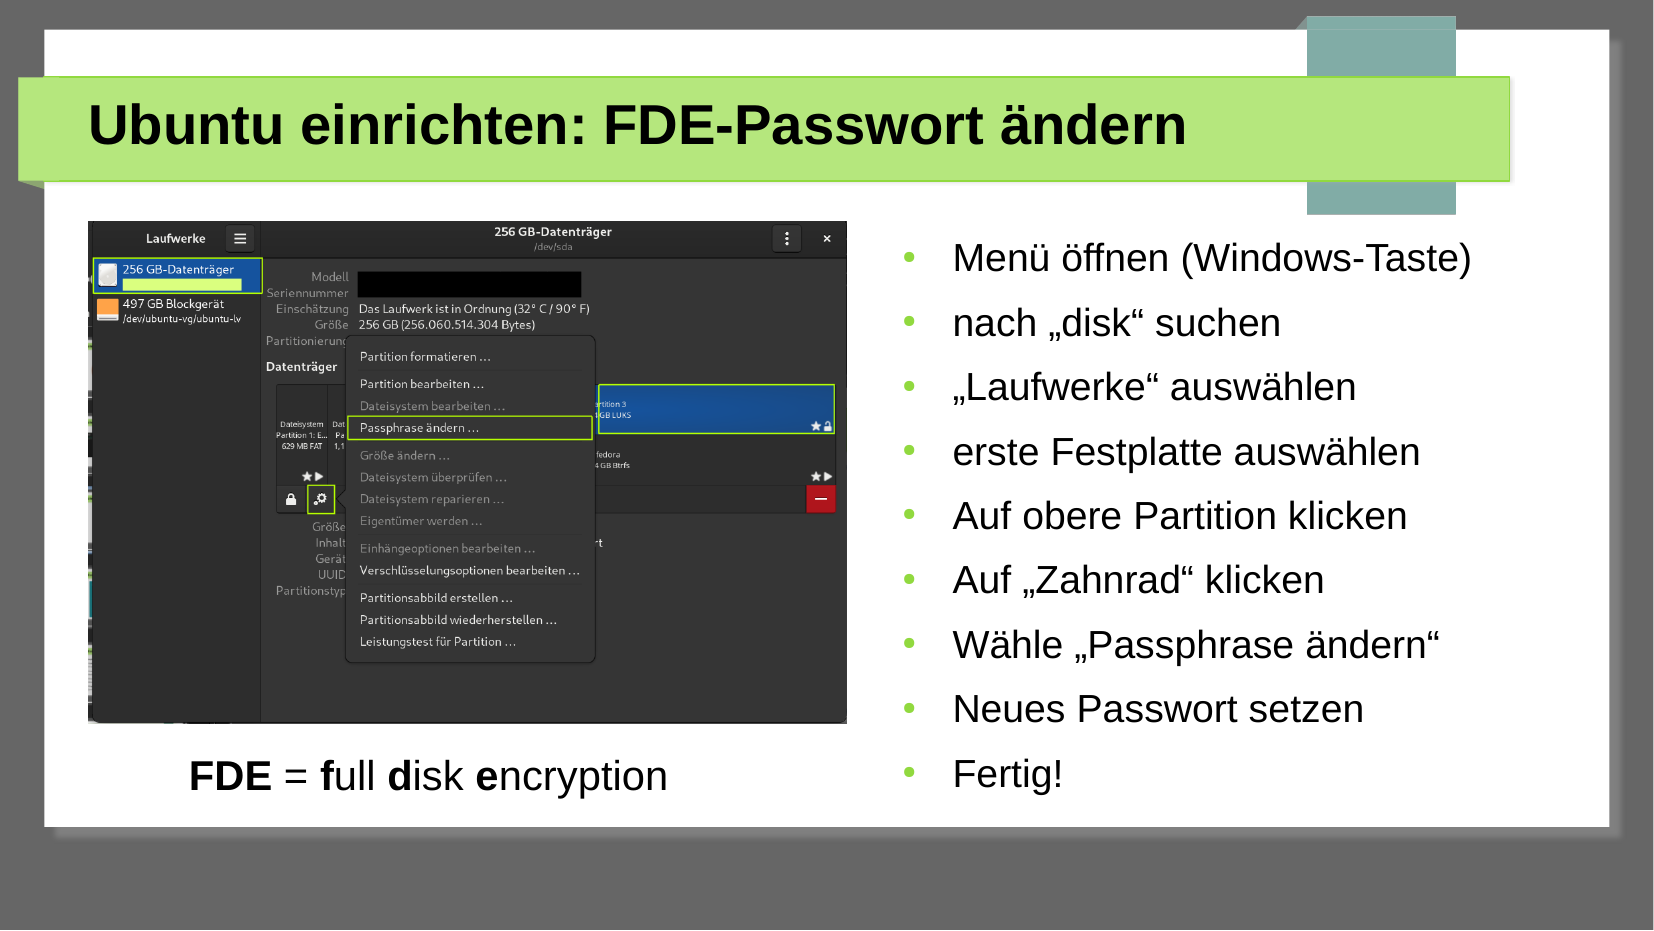

# Ubuntu einrichten: FDE-Passwort ändern
Menü öffnen (Windows-Taste)
nach „disk“ suchen
„Laufwerke“ auswählen
erste Festplatte auswählen
Auf obere Partition klicken
Auf „Zahnrad“ klicken
Wähle „Passphrase ändern“
Neues Passwort setzen
Fertig!
FDE = full disk encryption